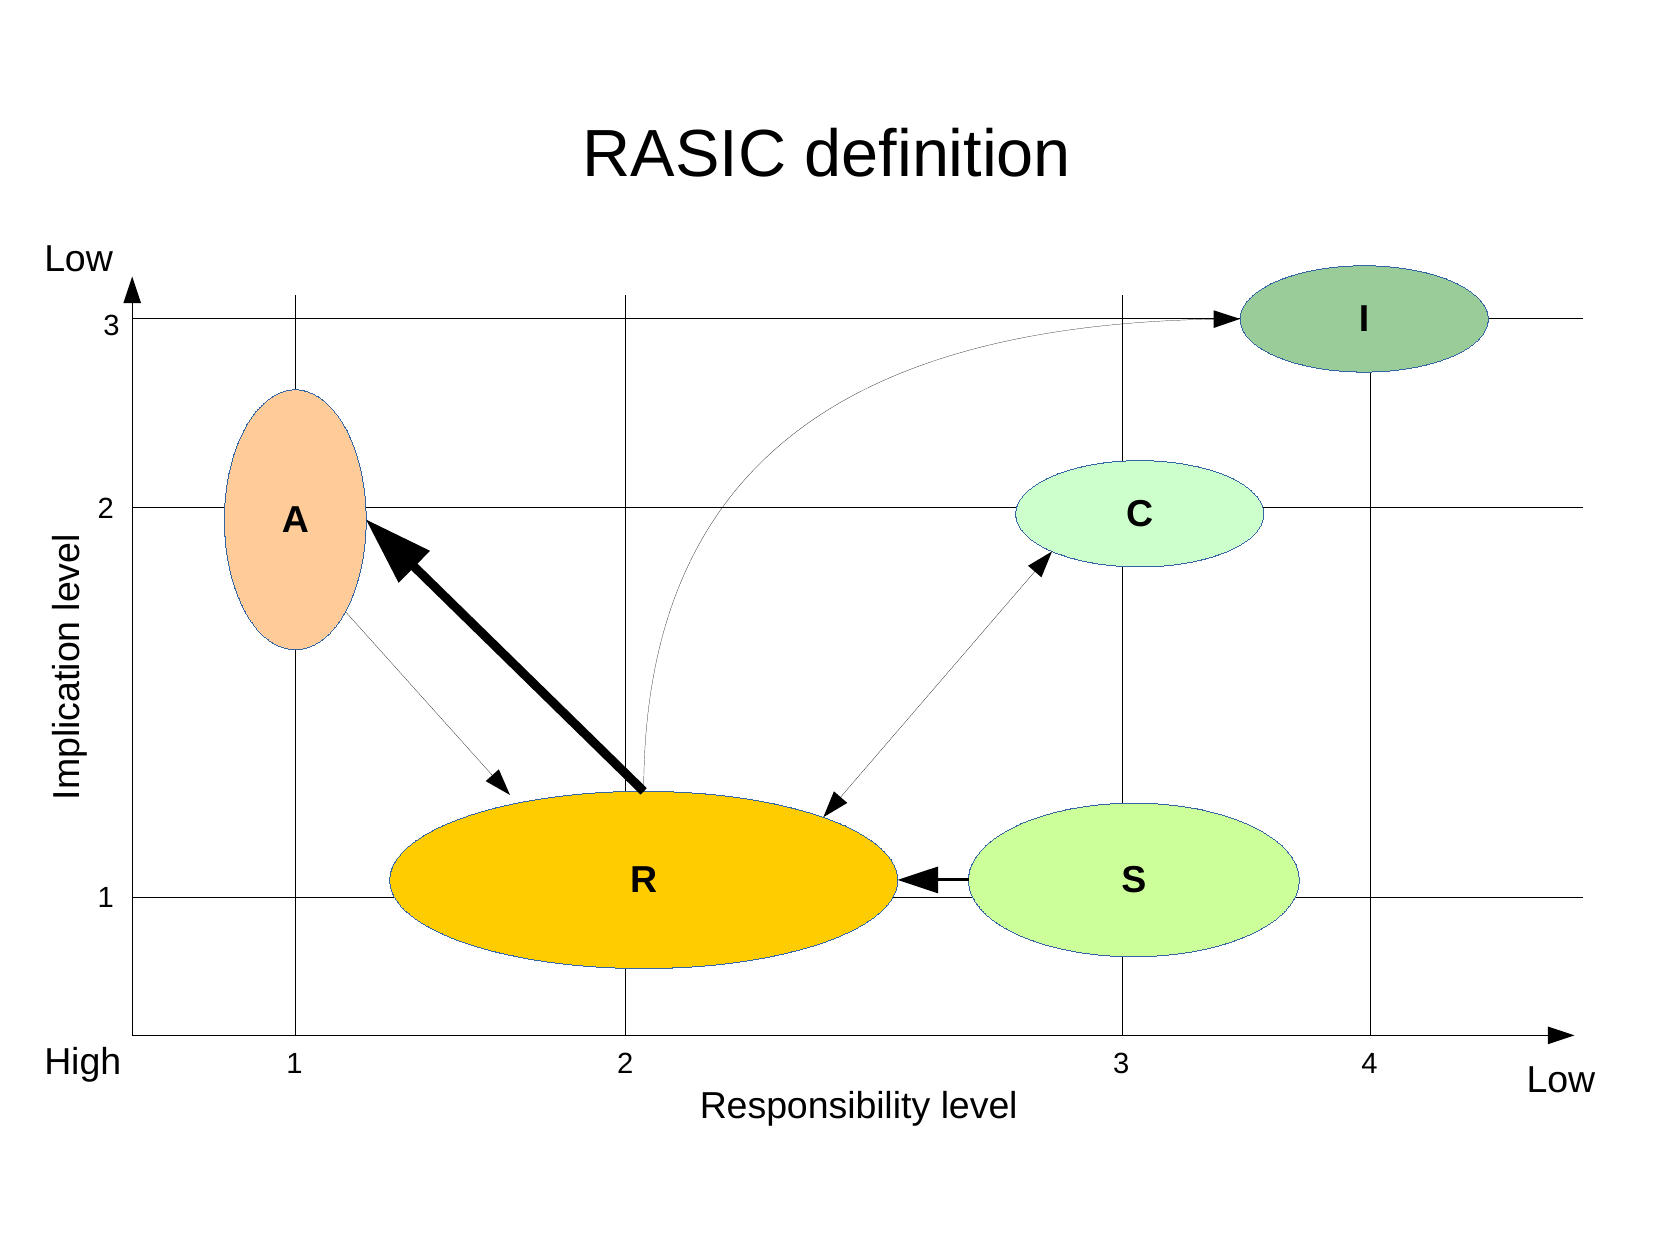

# RASIC definition
Low
I
3
A
C
2
Implication level
R
S
1
High
1
2
3
4
Low
Responsibility level